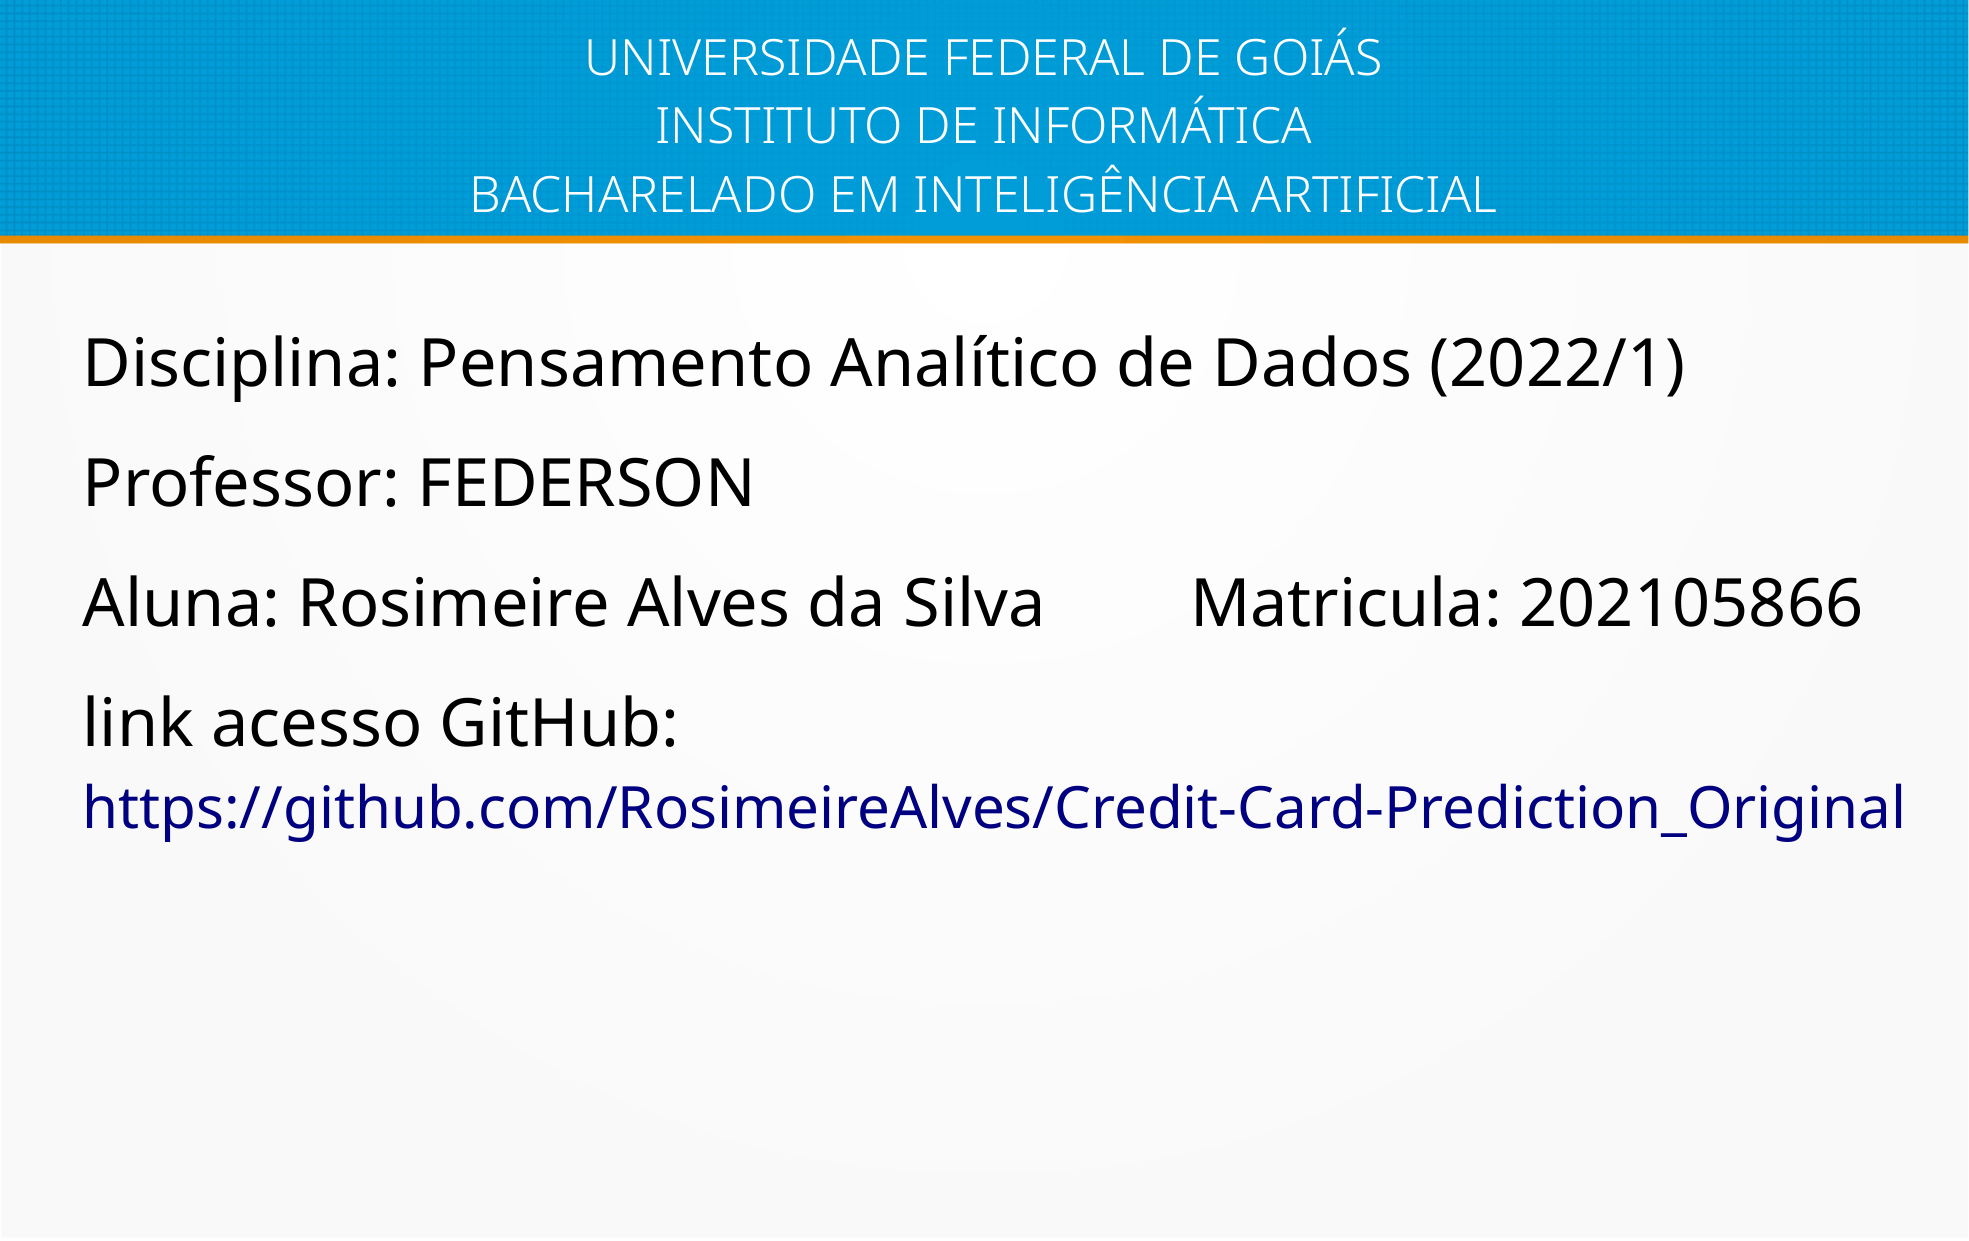

# UNIVERSIDADE FEDERAL DE GOIÁS INSTITUTO DE INFORMÁTICA BACHARELADO EM INTELIGÊNCIA ARTIFICIAL
Disciplina: Pensamento Analítico de Dados (2022/1)
Professor: FEDERSON
Aluna: Rosimeire Alves da Silva		Matricula: 202105866
link acesso GitHub: https://github.com/RosimeireAlves/Credit-Card-Prediction_Original